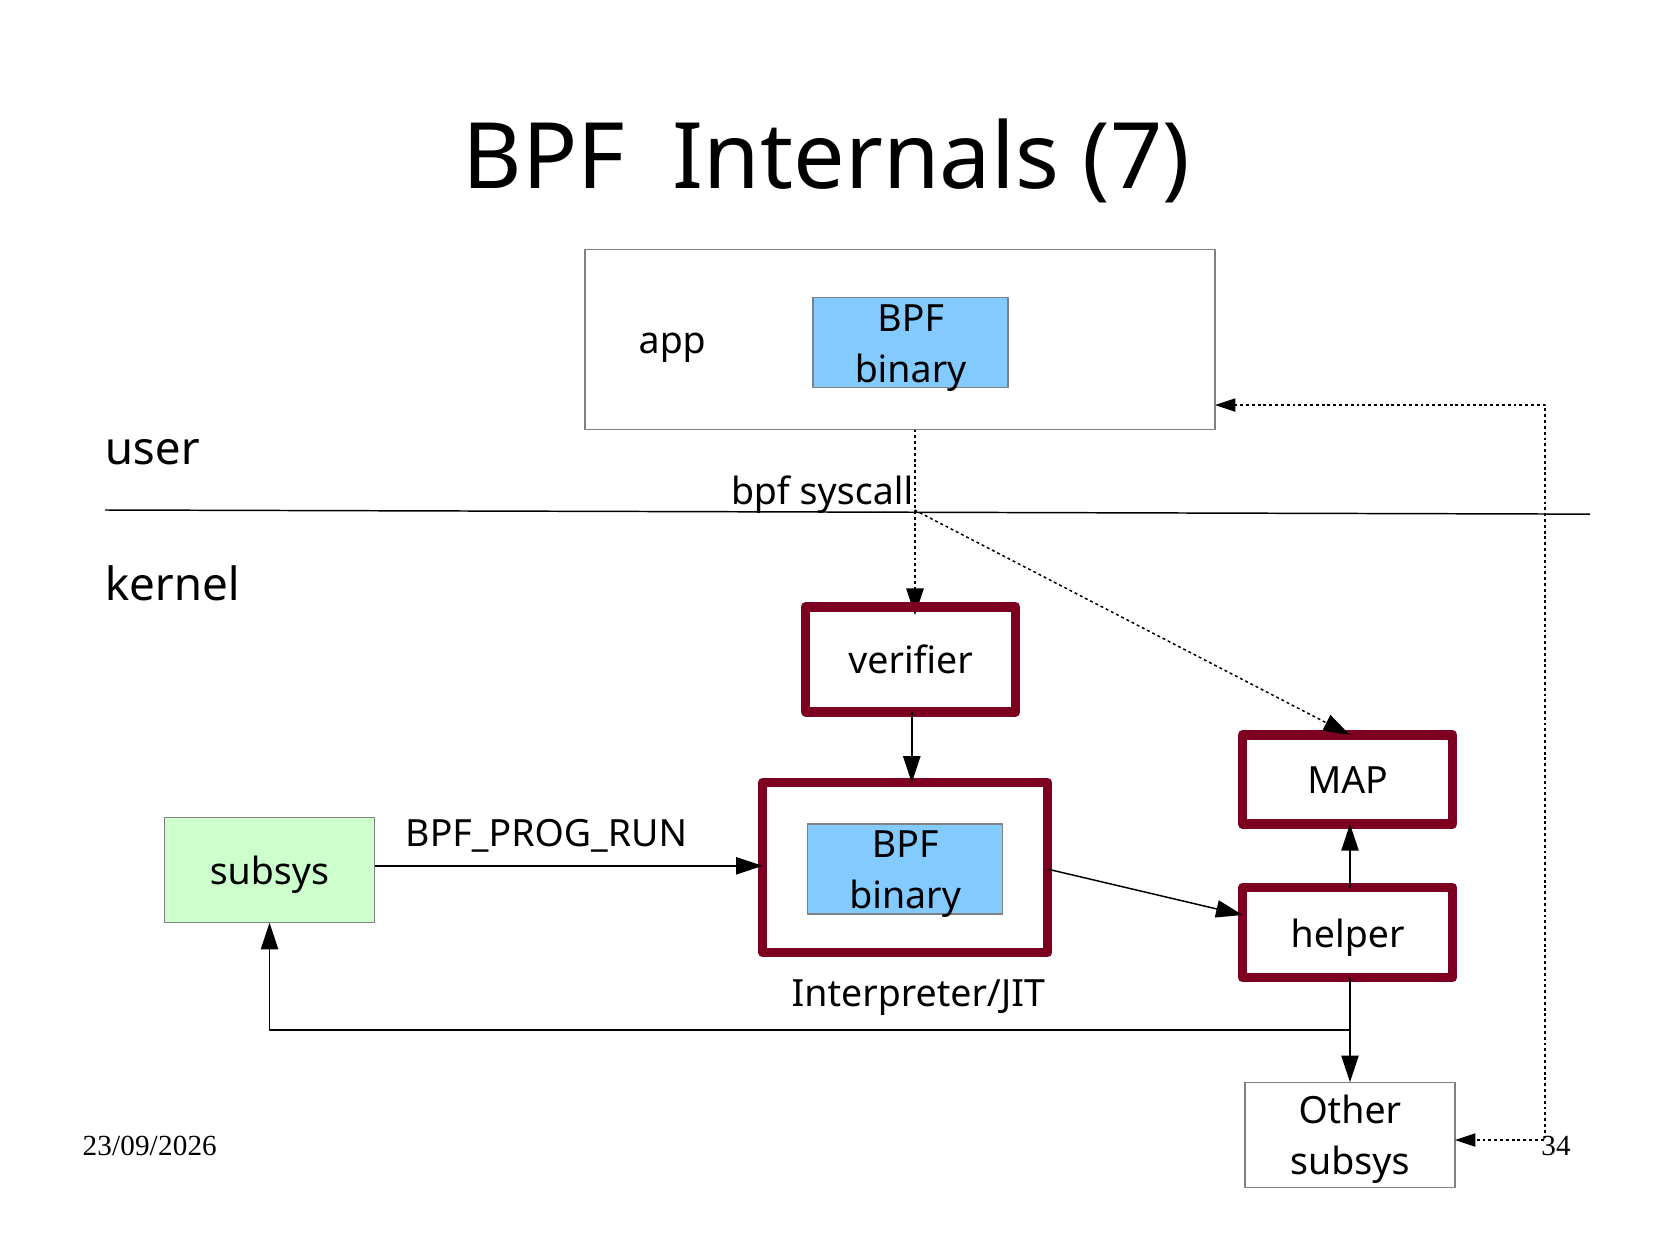

# BPF Internals (7)
 app
BPF
binary
user
bpf syscall
kernel
verifier
MAP
BPF_PROG_RUN
subsys
BPF
binary
helper
Interpreter/JIT
Other
subsys
34